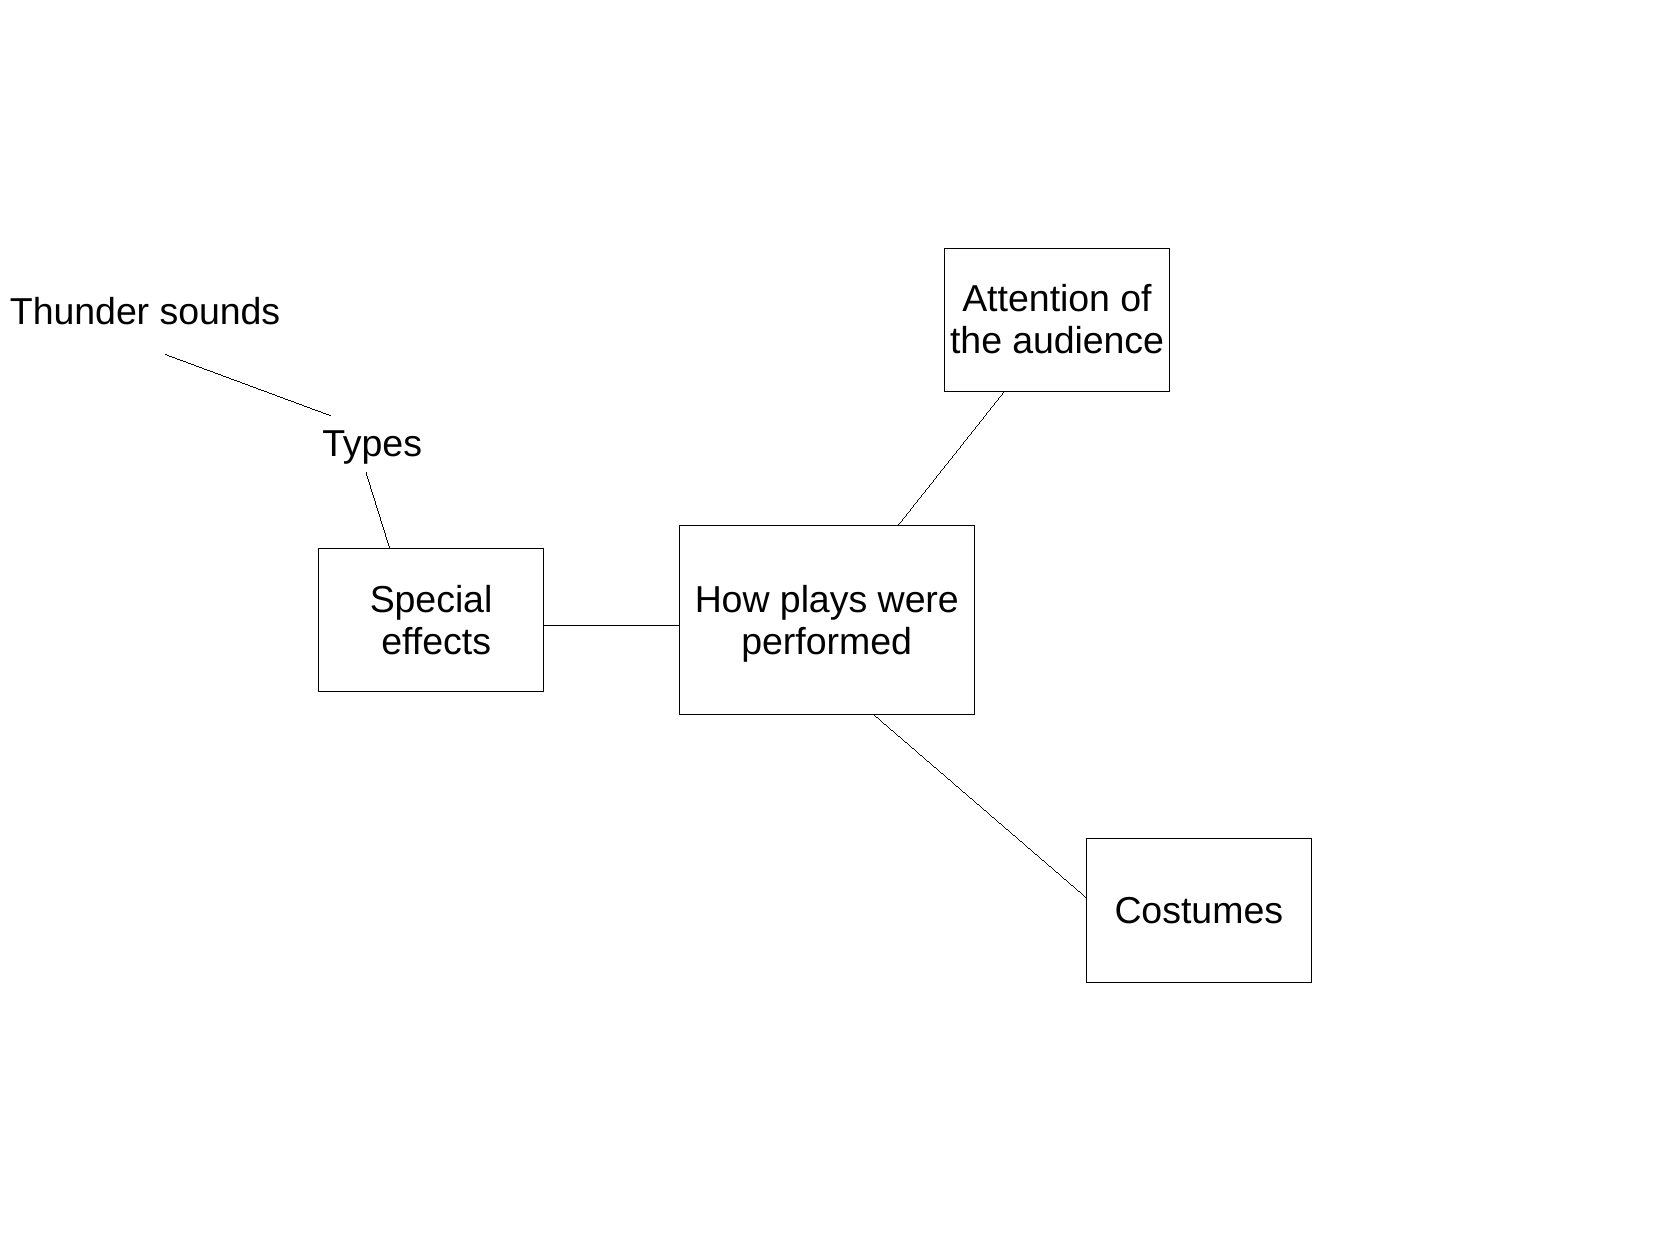

Attention of
the audience
Thunder sounds
Types
How plays were
performed
Special
 effects
Costumes